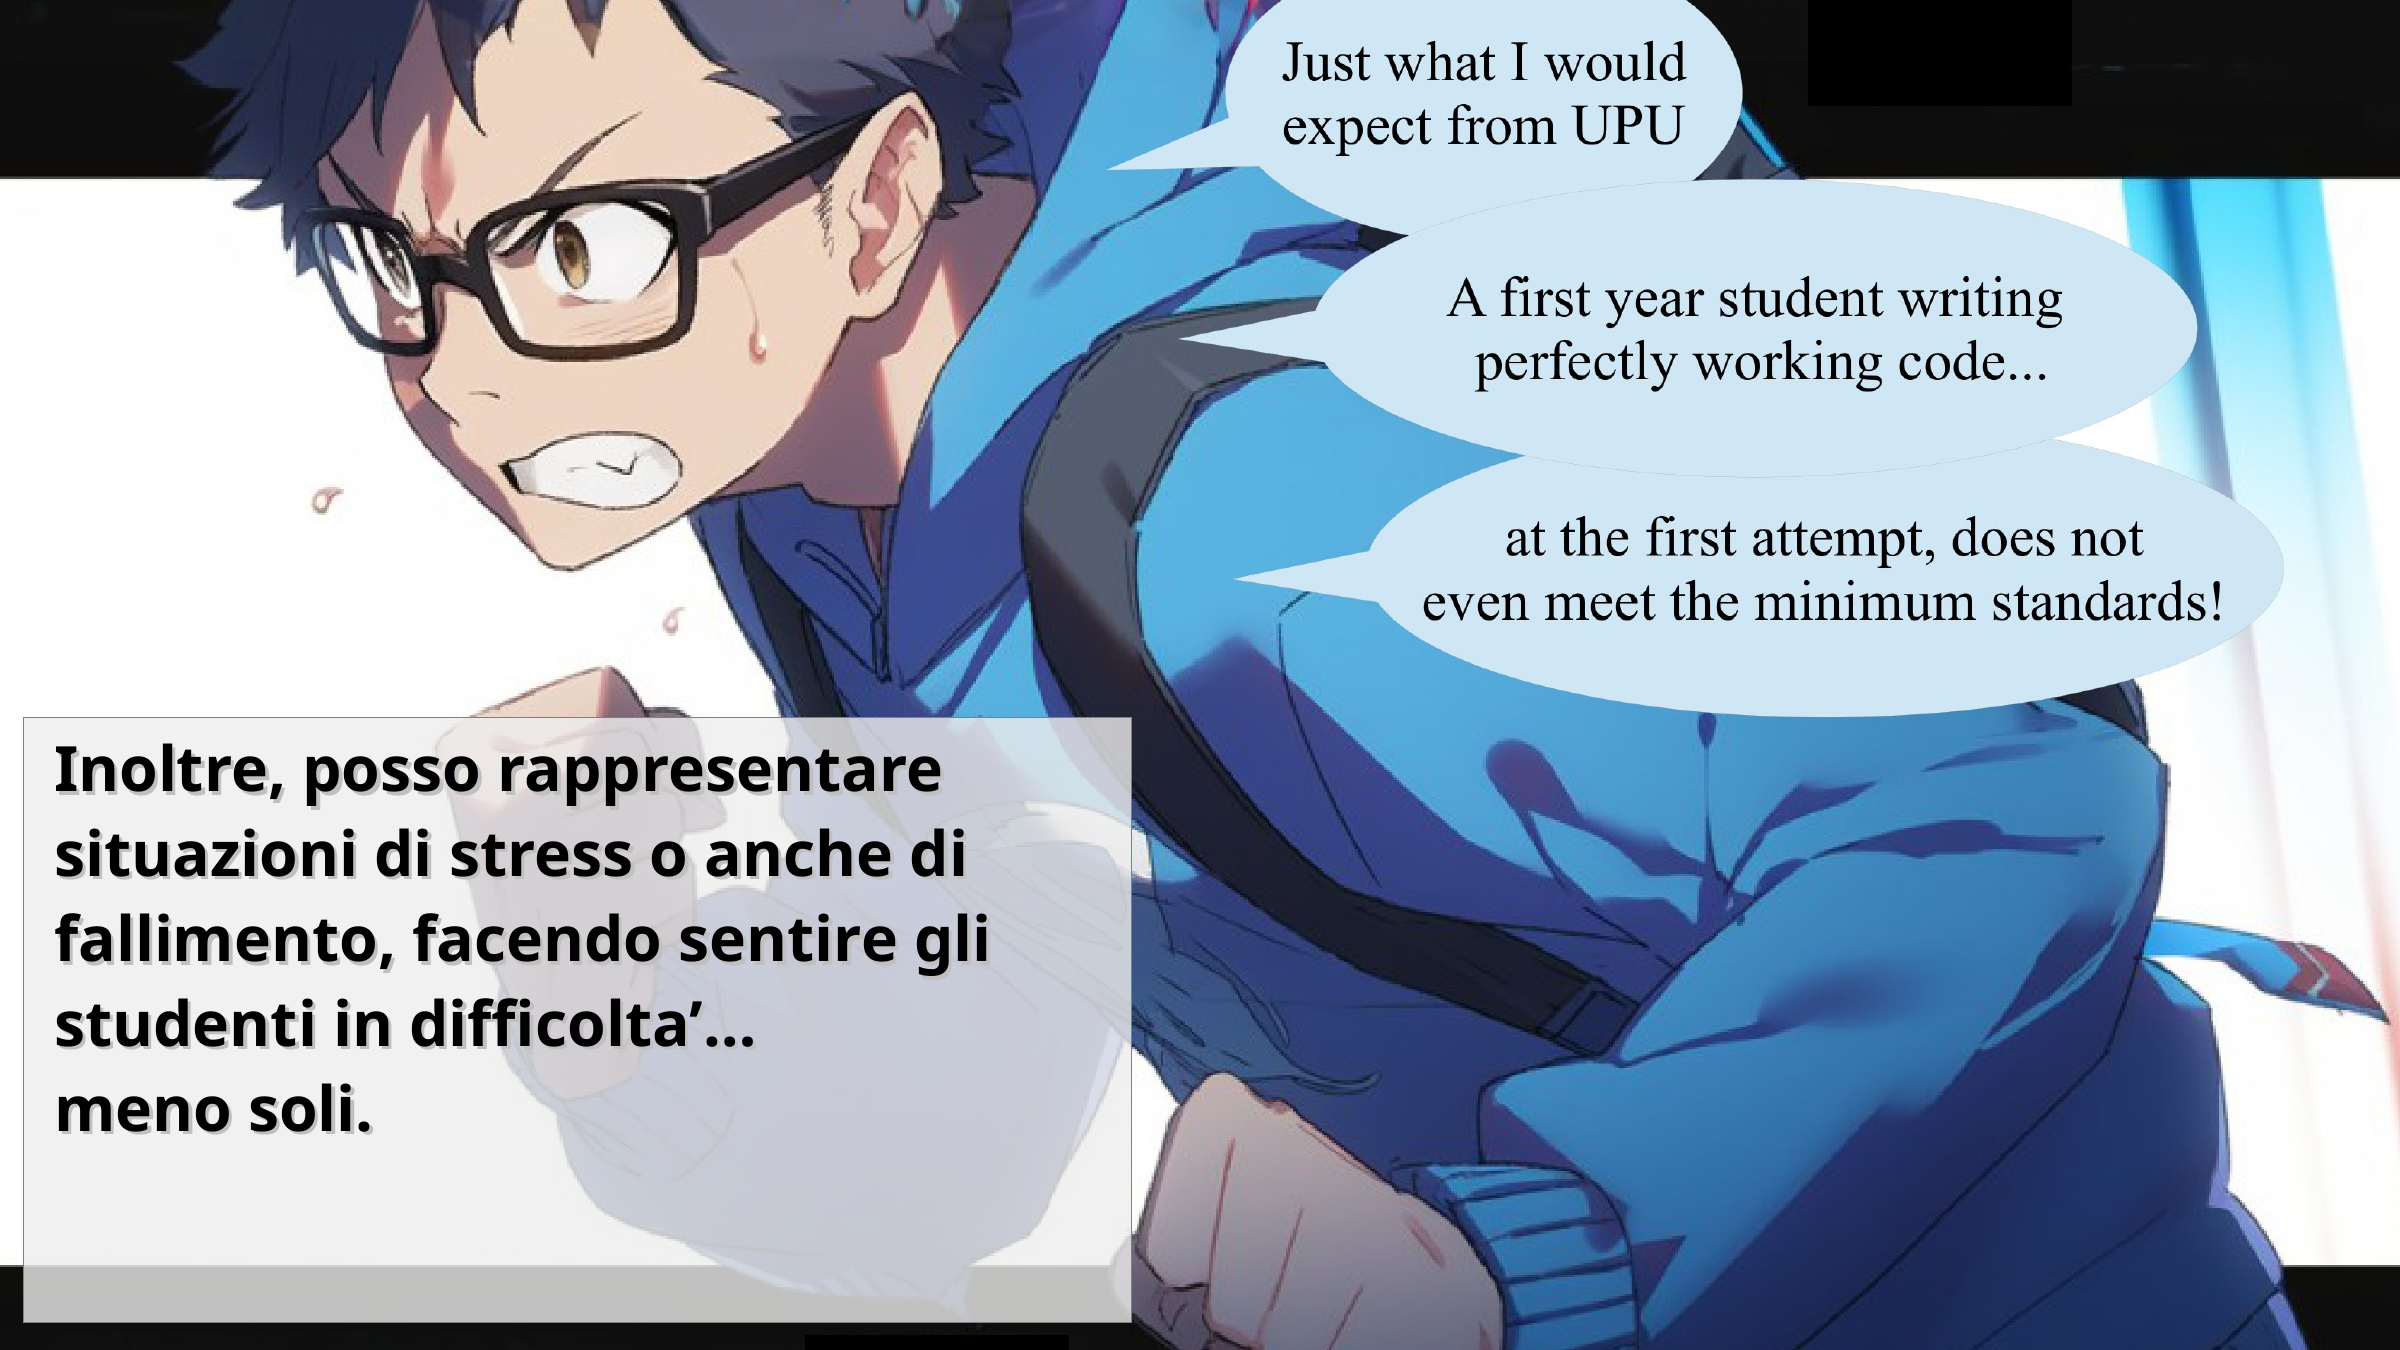

Inoltre, posso rappresentare
 situazioni di stress o anche di
 fallimento, facendo sentire gli
 studenti in difficolta’…
 meno soli.